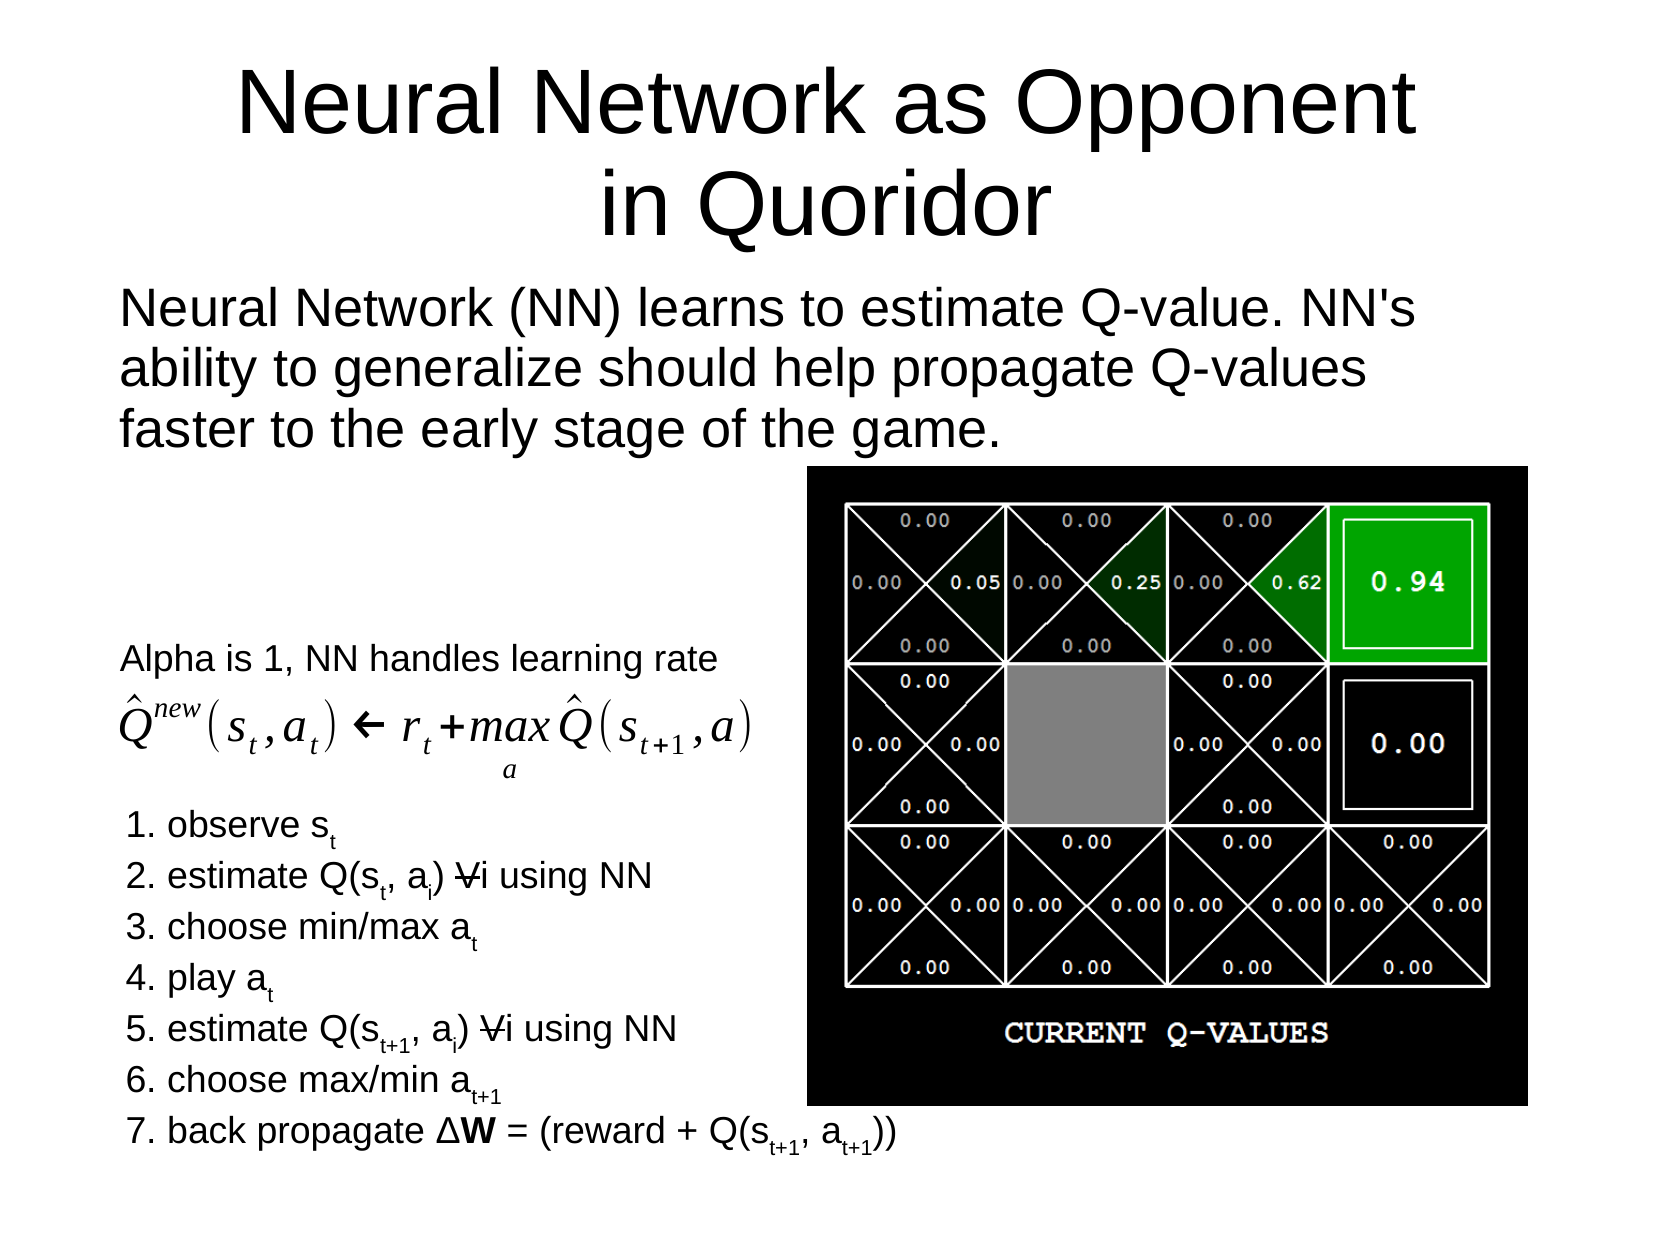

# Neural Network as Opponent in Quoridor
Neural Network (NN) learns to estimate Q-value. NN's ability to generalize should help propagate Q-values faster to the early stage of the game.
Alpha is 1, NN handles learning rate
1. observe st
2. estimate Q(st, ai) Vi using NN
3. choose min/max at
4. play at
5. estimate Q(st+1, ai) Vi using NN
6. choose max/min at+1
7. back propagate ΔW = (reward + Q(st+1, at+1))